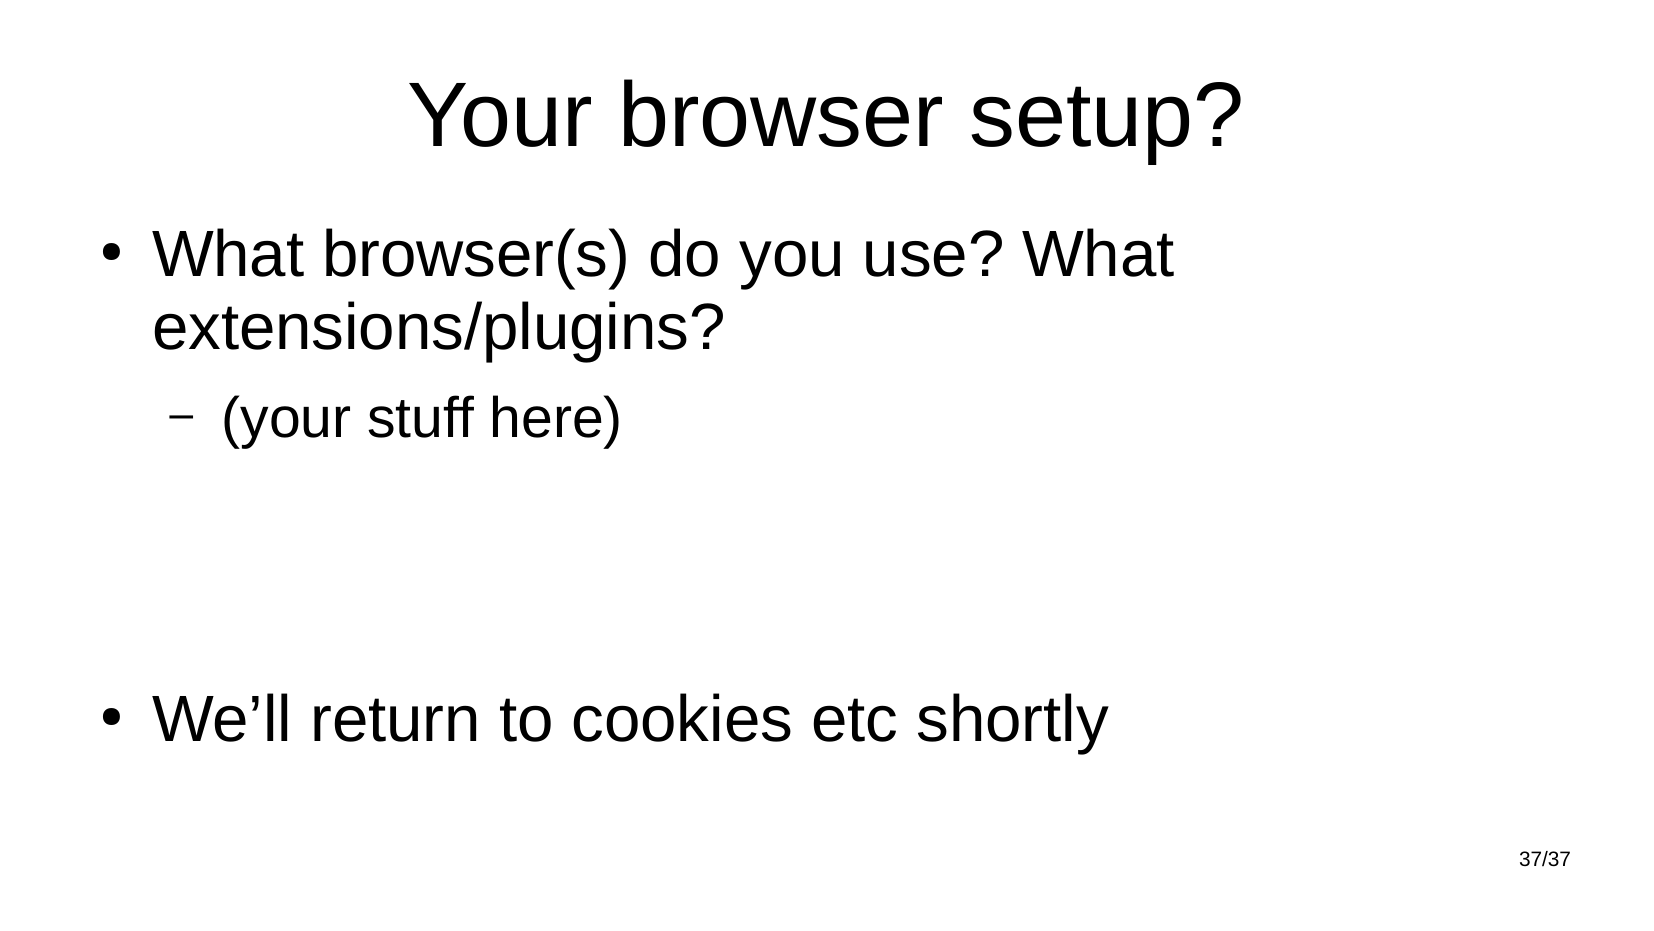

# Your browser setup?
What browser(s) do you use? What extensions/plugins?
(your stuff here)
We’ll return to cookies etc shortly
37